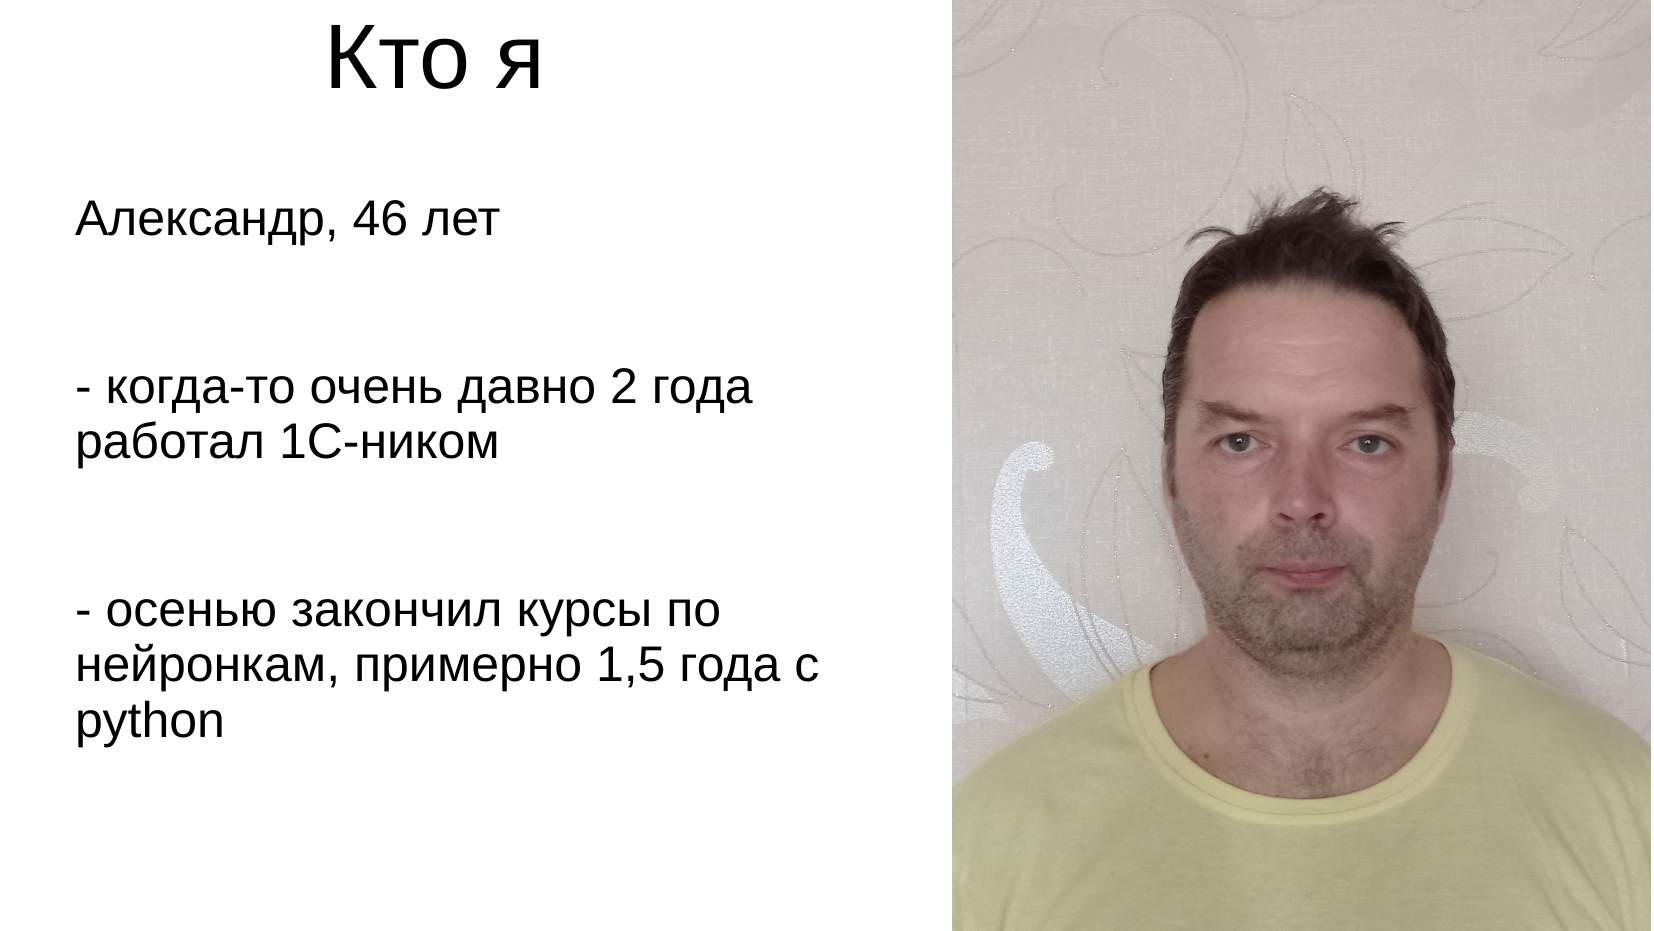

# Кто я
Александр, 46 лет
- когда-то очень давно 2 года работал 1С-ником
- осенью закончил курсы по нейронкам, примерно 1,5 года с python